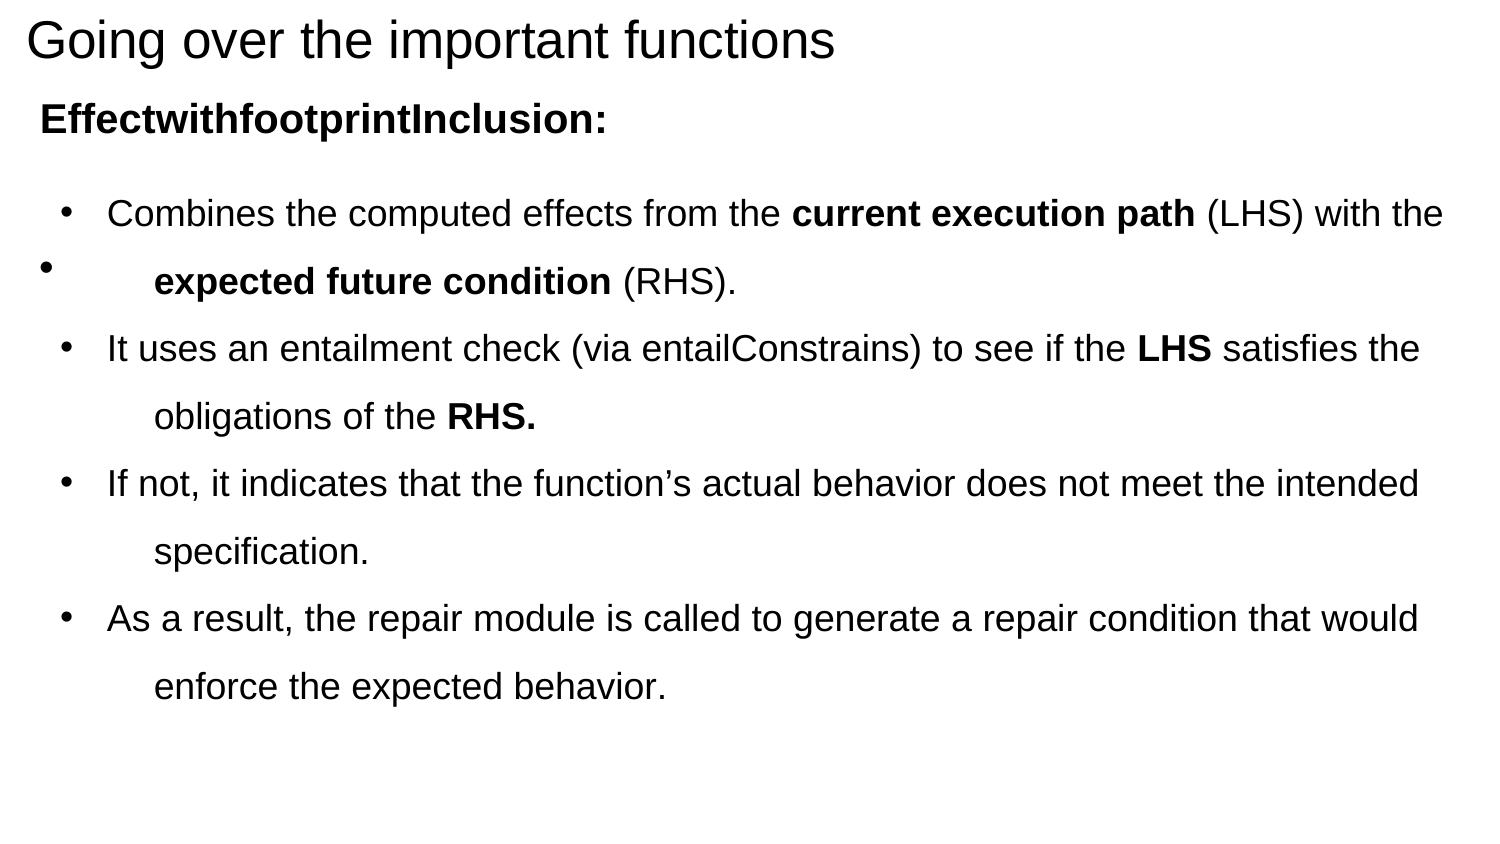

# Going over the important functions
EffectwithfootprintInclusion:
Combines the computed effects from the current execution path (LHS) with the expected future condition (RHS).
It uses an entailment check (via entailConstrains) to see if the LHS satisfies the obligations of the RHS.
If not, it indicates that the function’s actual behavior does not meet the intended specification.
As a result, the repair module is called to generate a repair condition that would enforce the expected behavior.